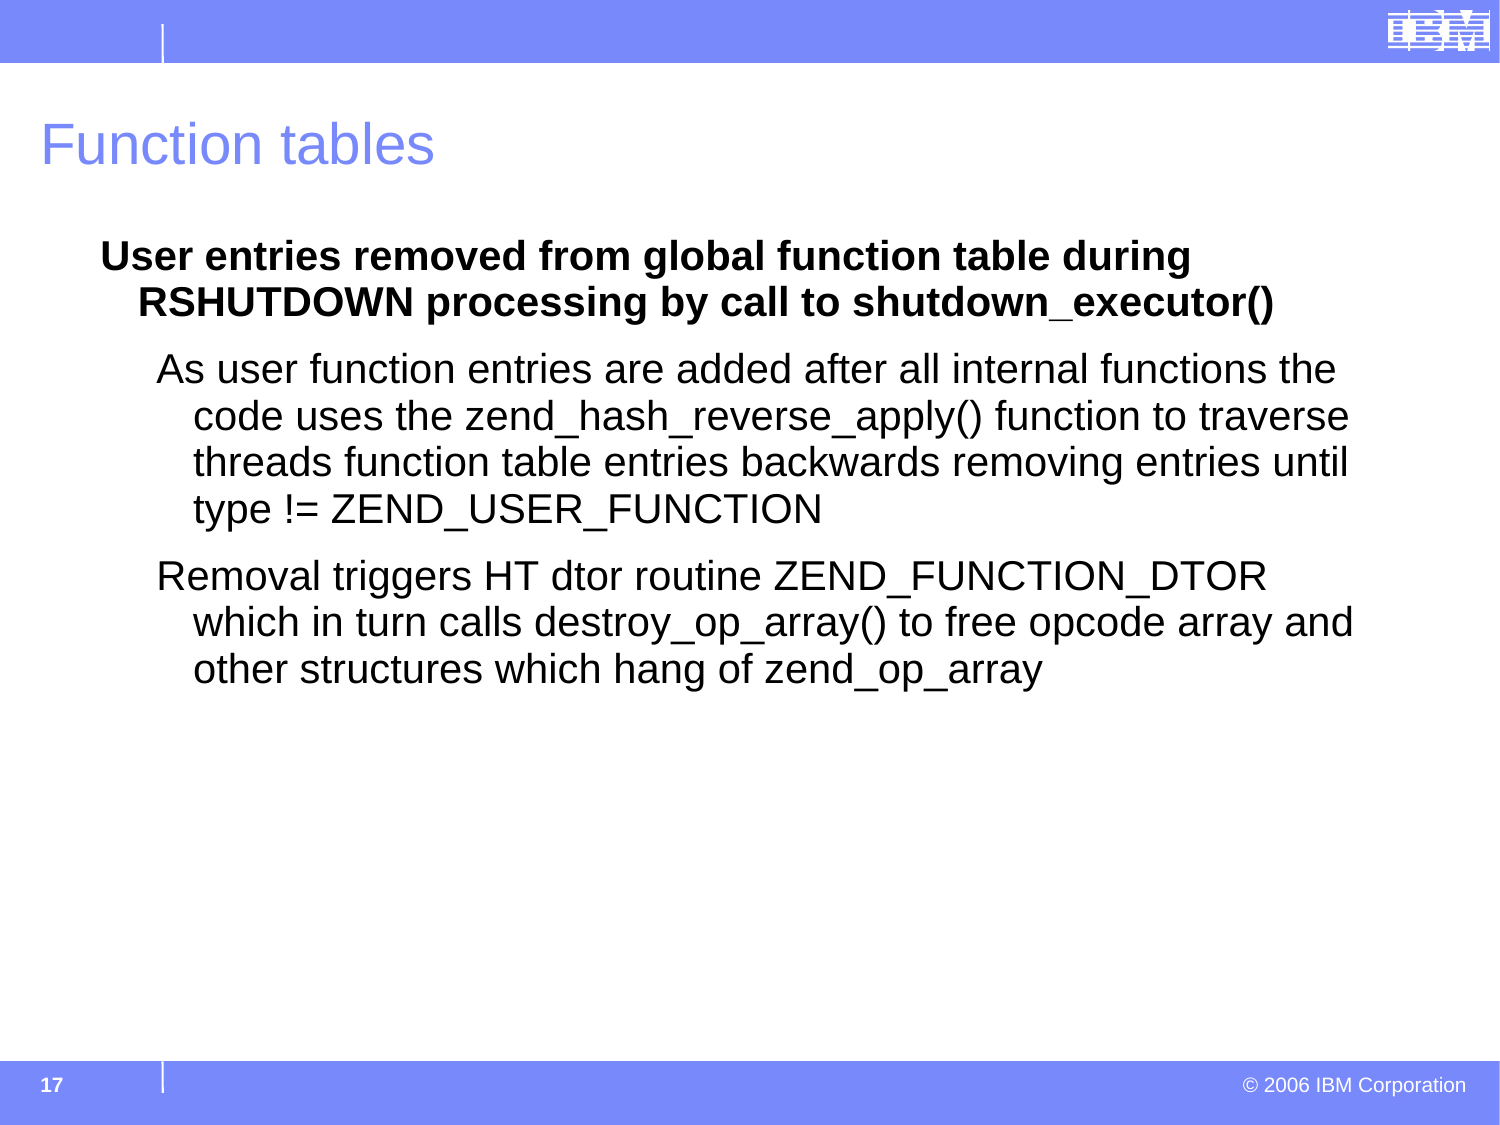

# Function tables
User entries removed from global function table during RSHUTDOWN processing by call to shutdown_executor()‏
As user function entries are added after all internal functions the code uses the zend_hash_reverse_apply() function to traverse threads function table entries backwards removing entries until type != ZEND_USER_FUNCTION
Removal triggers HT dtor routine ZEND_FUNCTION_DTOR which in turn calls destroy_op_array() to free opcode array and other structures which hang of zend_op_array
17